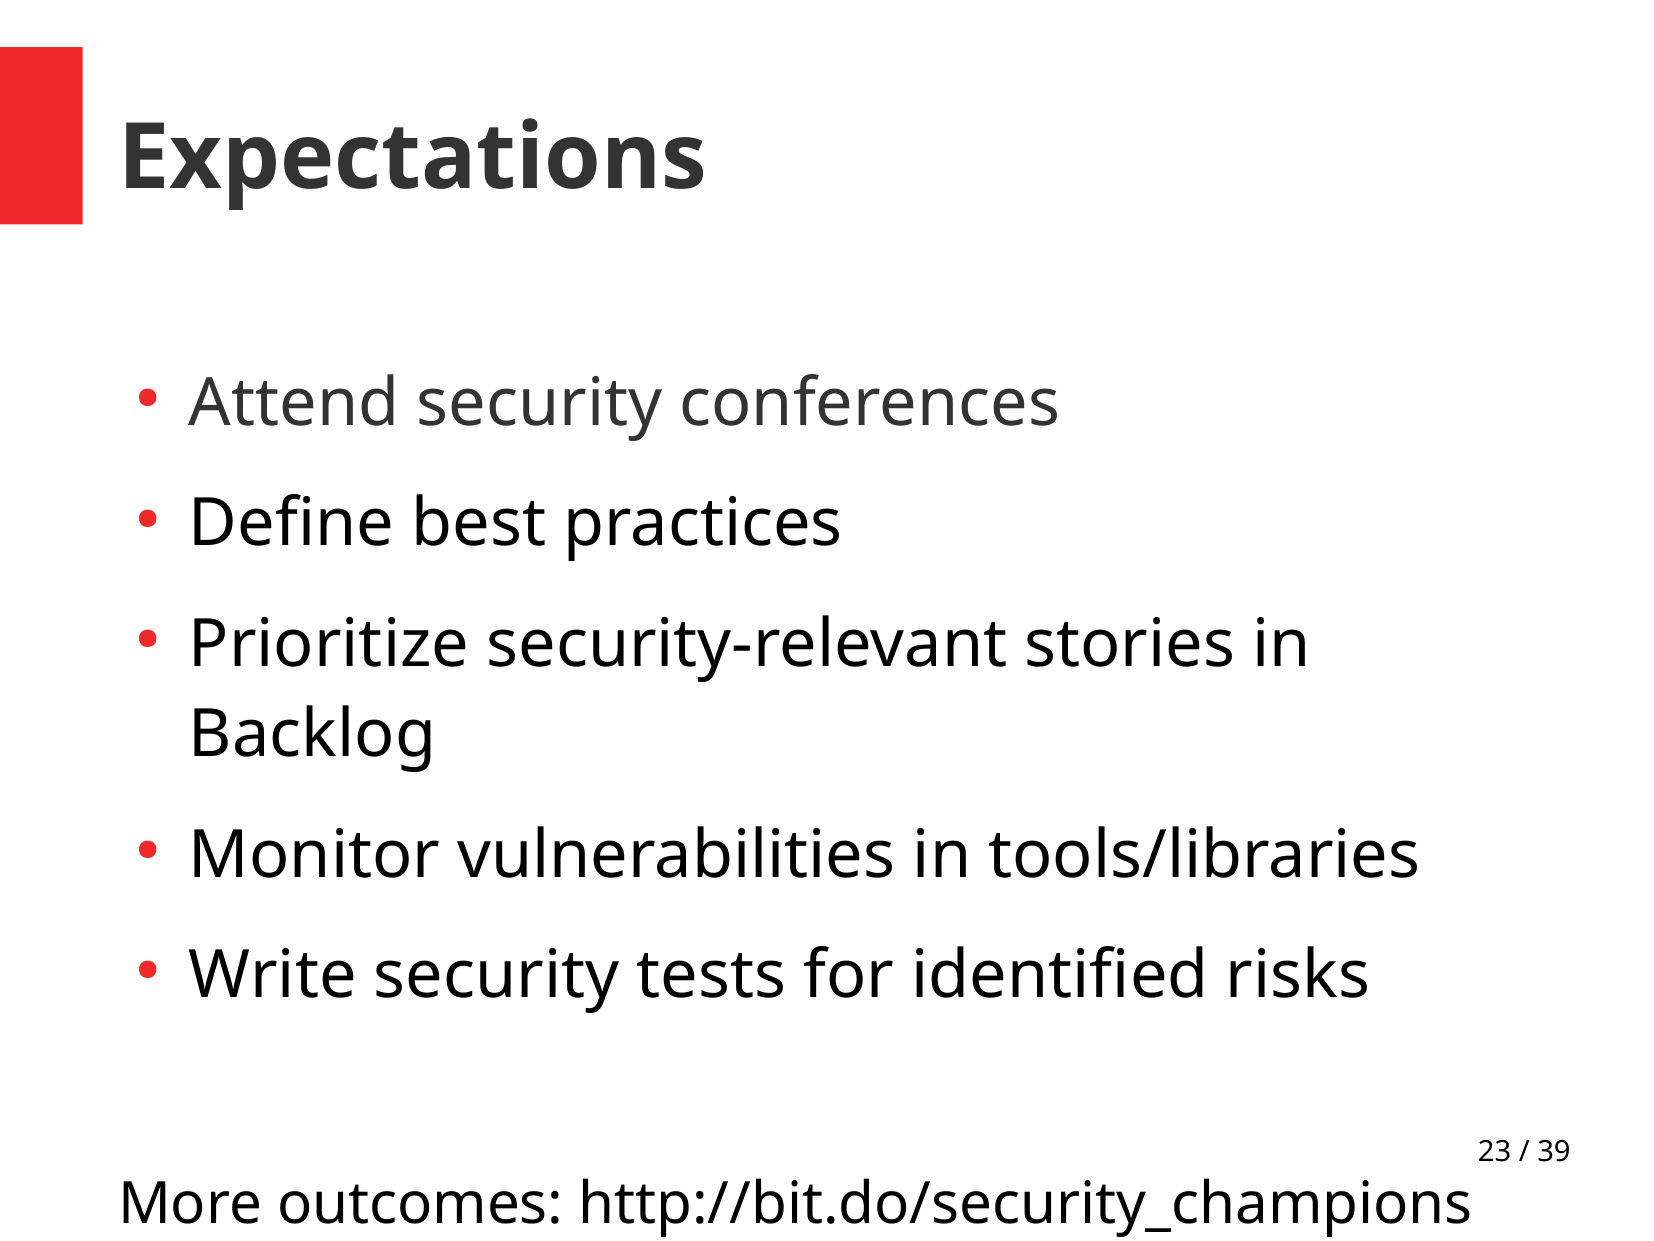

# Expectations
Attend security conferences
Define best practices
Prioritize security-relevant stories in Backlog
Monitor vulnerabilities in tools/libraries
Write security tests for identified risks
More outcomes: http://bit.do/security_champions
23